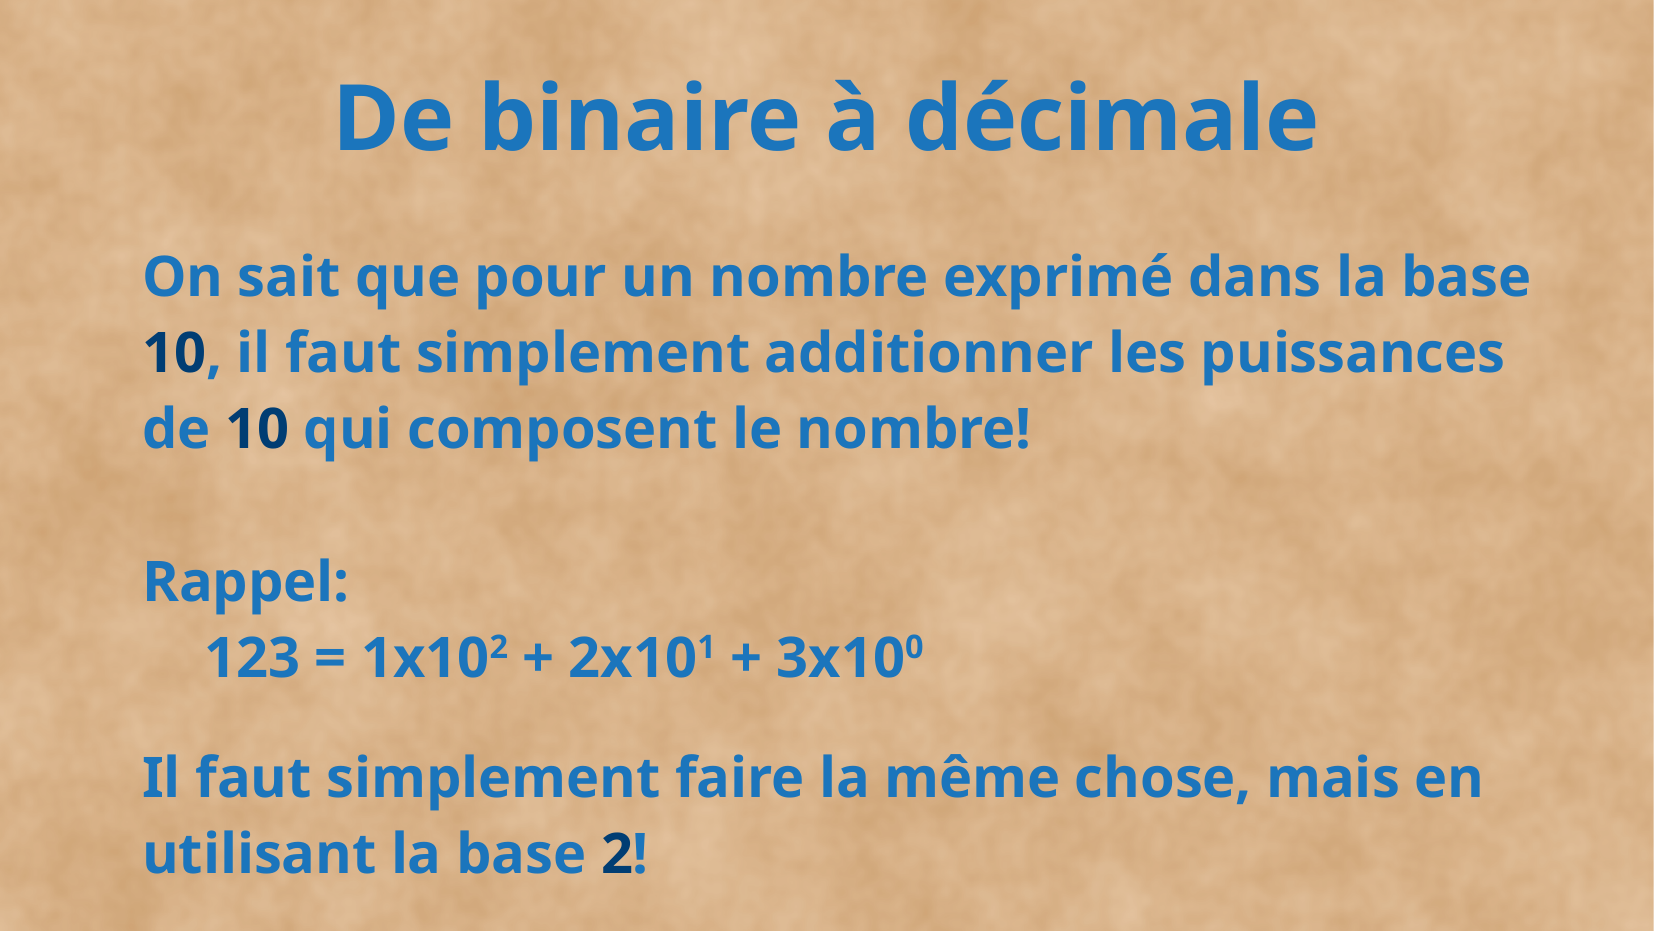

# De binaire à décimale
On sait que pour un nombre exprimé dans la base 10, il faut simplement additionner les puissances de 10 qui composent le nombre!
Rappel:
	123 = 1x102 + 2x101 + 3x100
Il faut simplement faire la même chose, mais en utilisant la base 2!